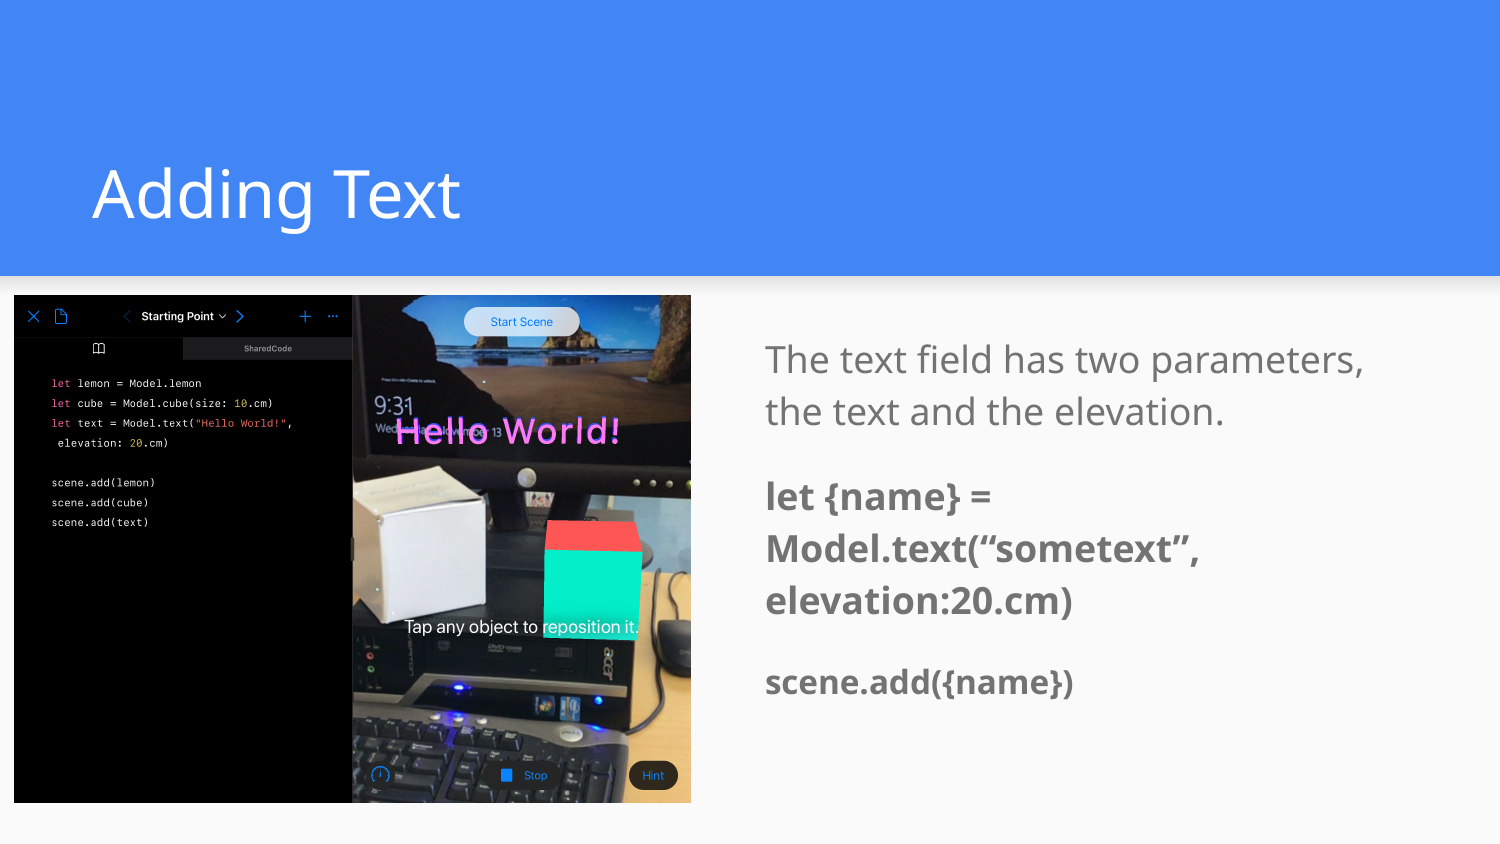

# Adding Text
The text field has two parameters, the text and the elevation.
let {name} = Model.text(“sometext”, elevation:20.cm)
scene.add({name})
Picture of AR Create with some text